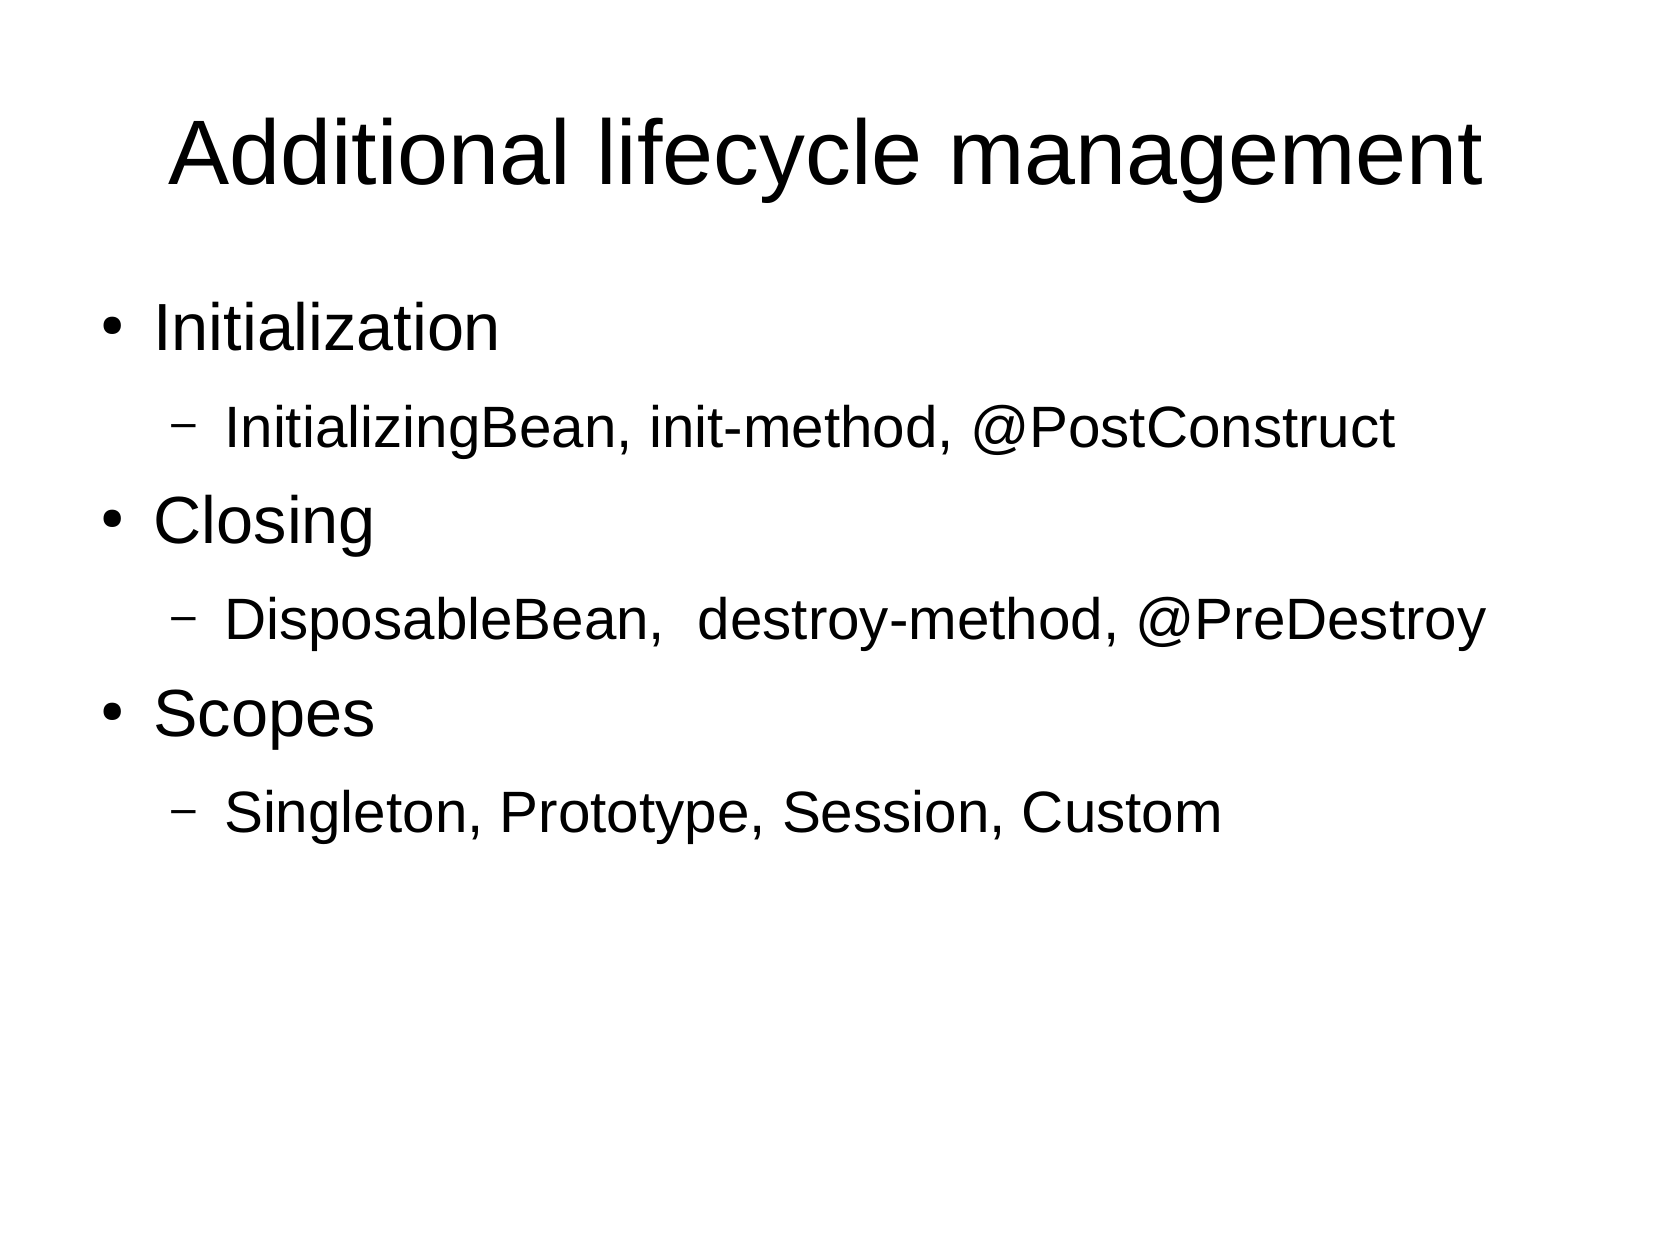

# Additional lifecycle management
Initialization
InitializingBean, init-method, @PostConstruct
Closing
DisposableBean, destroy-method, @PreDestroy
Scopes
Singleton, Prototype, Session, Custom